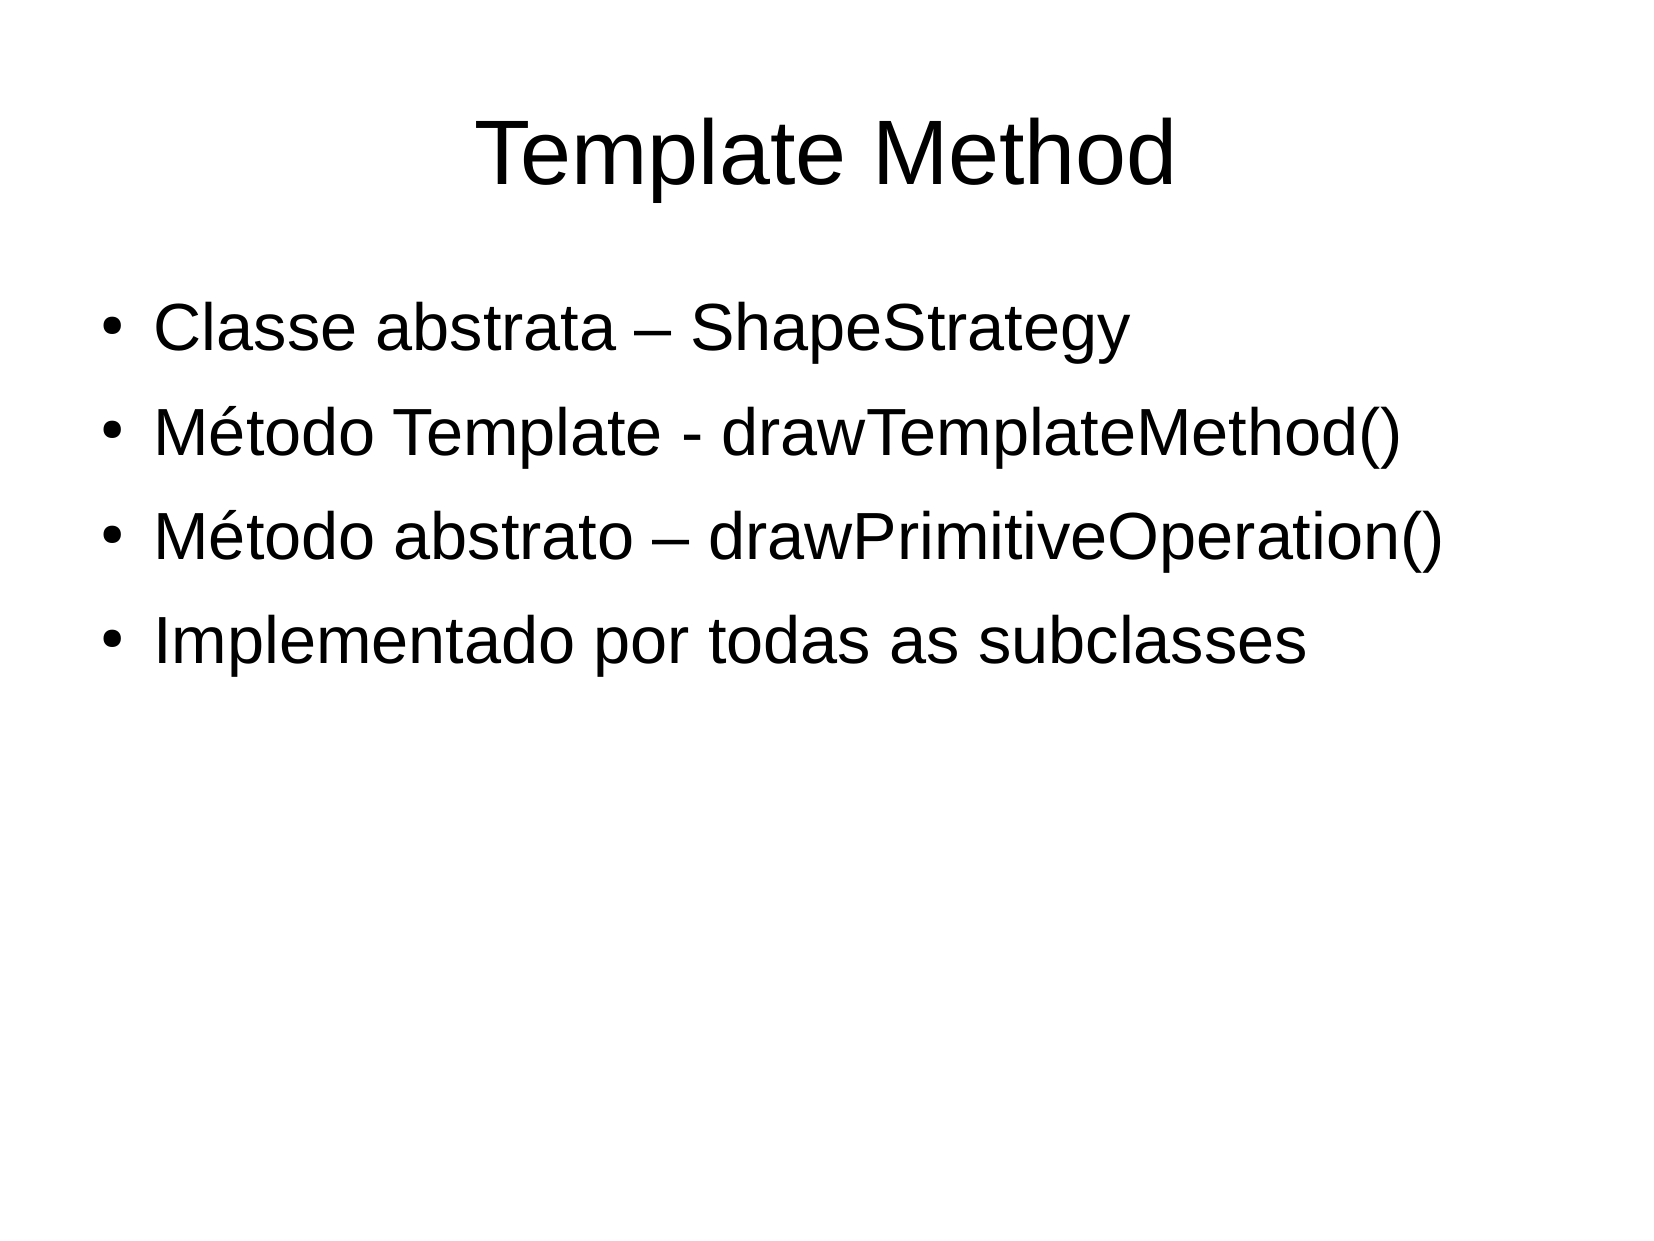

# Template Method
Classe abstrata – ShapeStrategy
Método Template - drawTemplateMethod()
Método abstrato – drawPrimitiveOperation()
Implementado por todas as subclasses